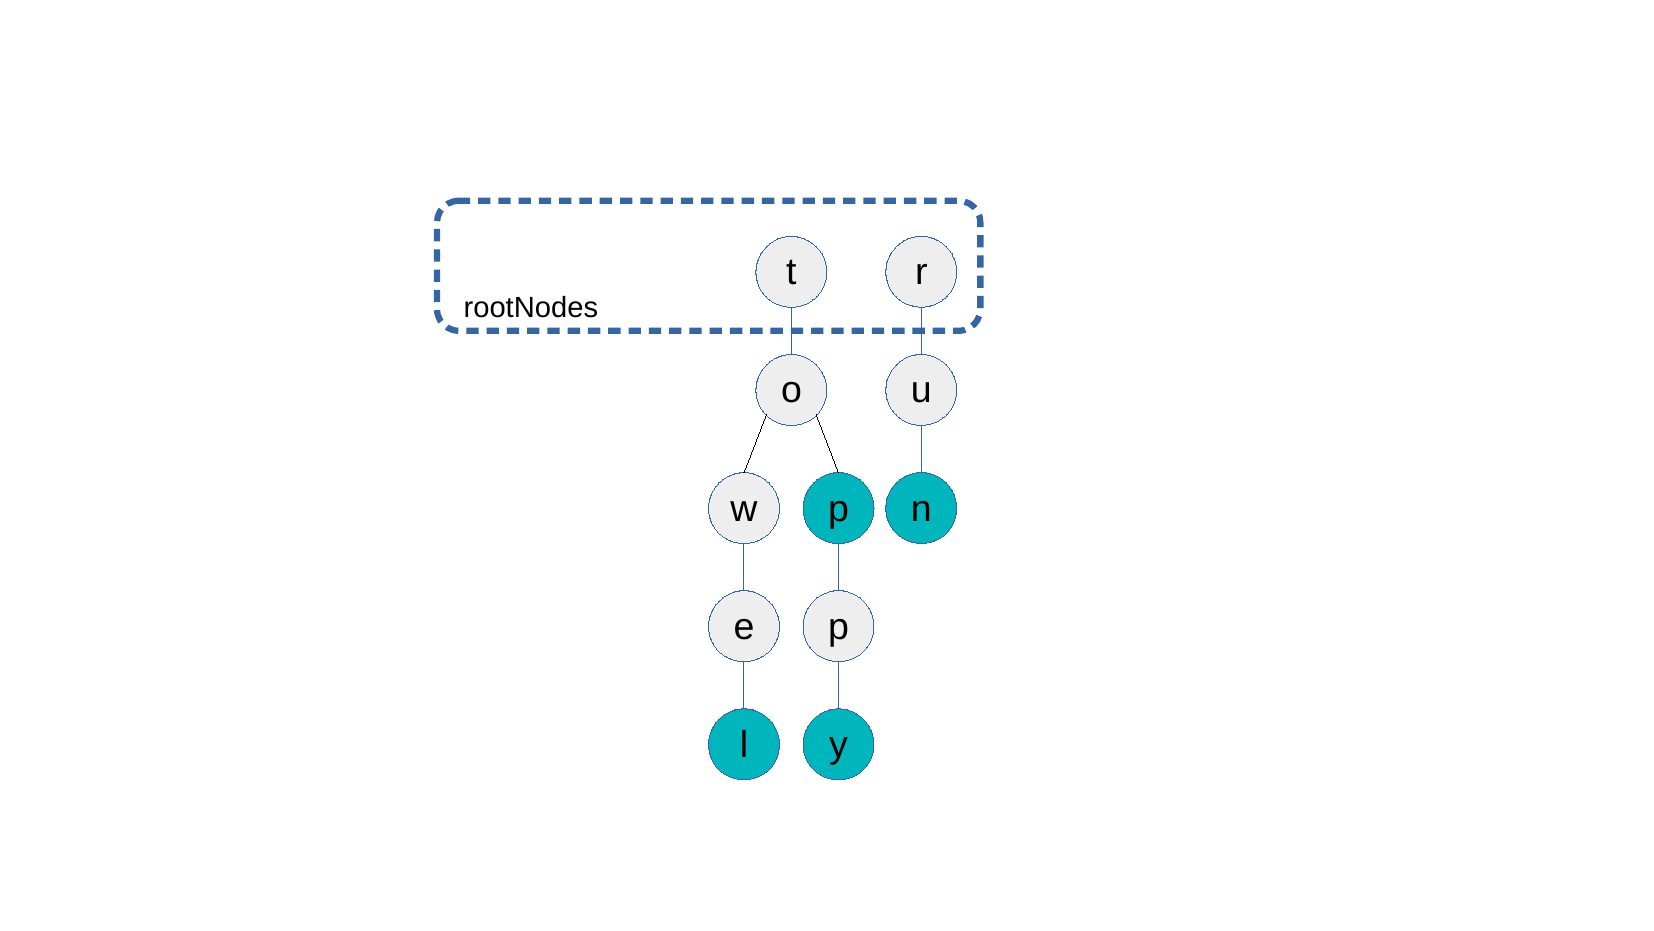

t
t
r
t
rootNodes
o
o
u
o
p
n
t
p
w
p
o
p
e
p
y
l